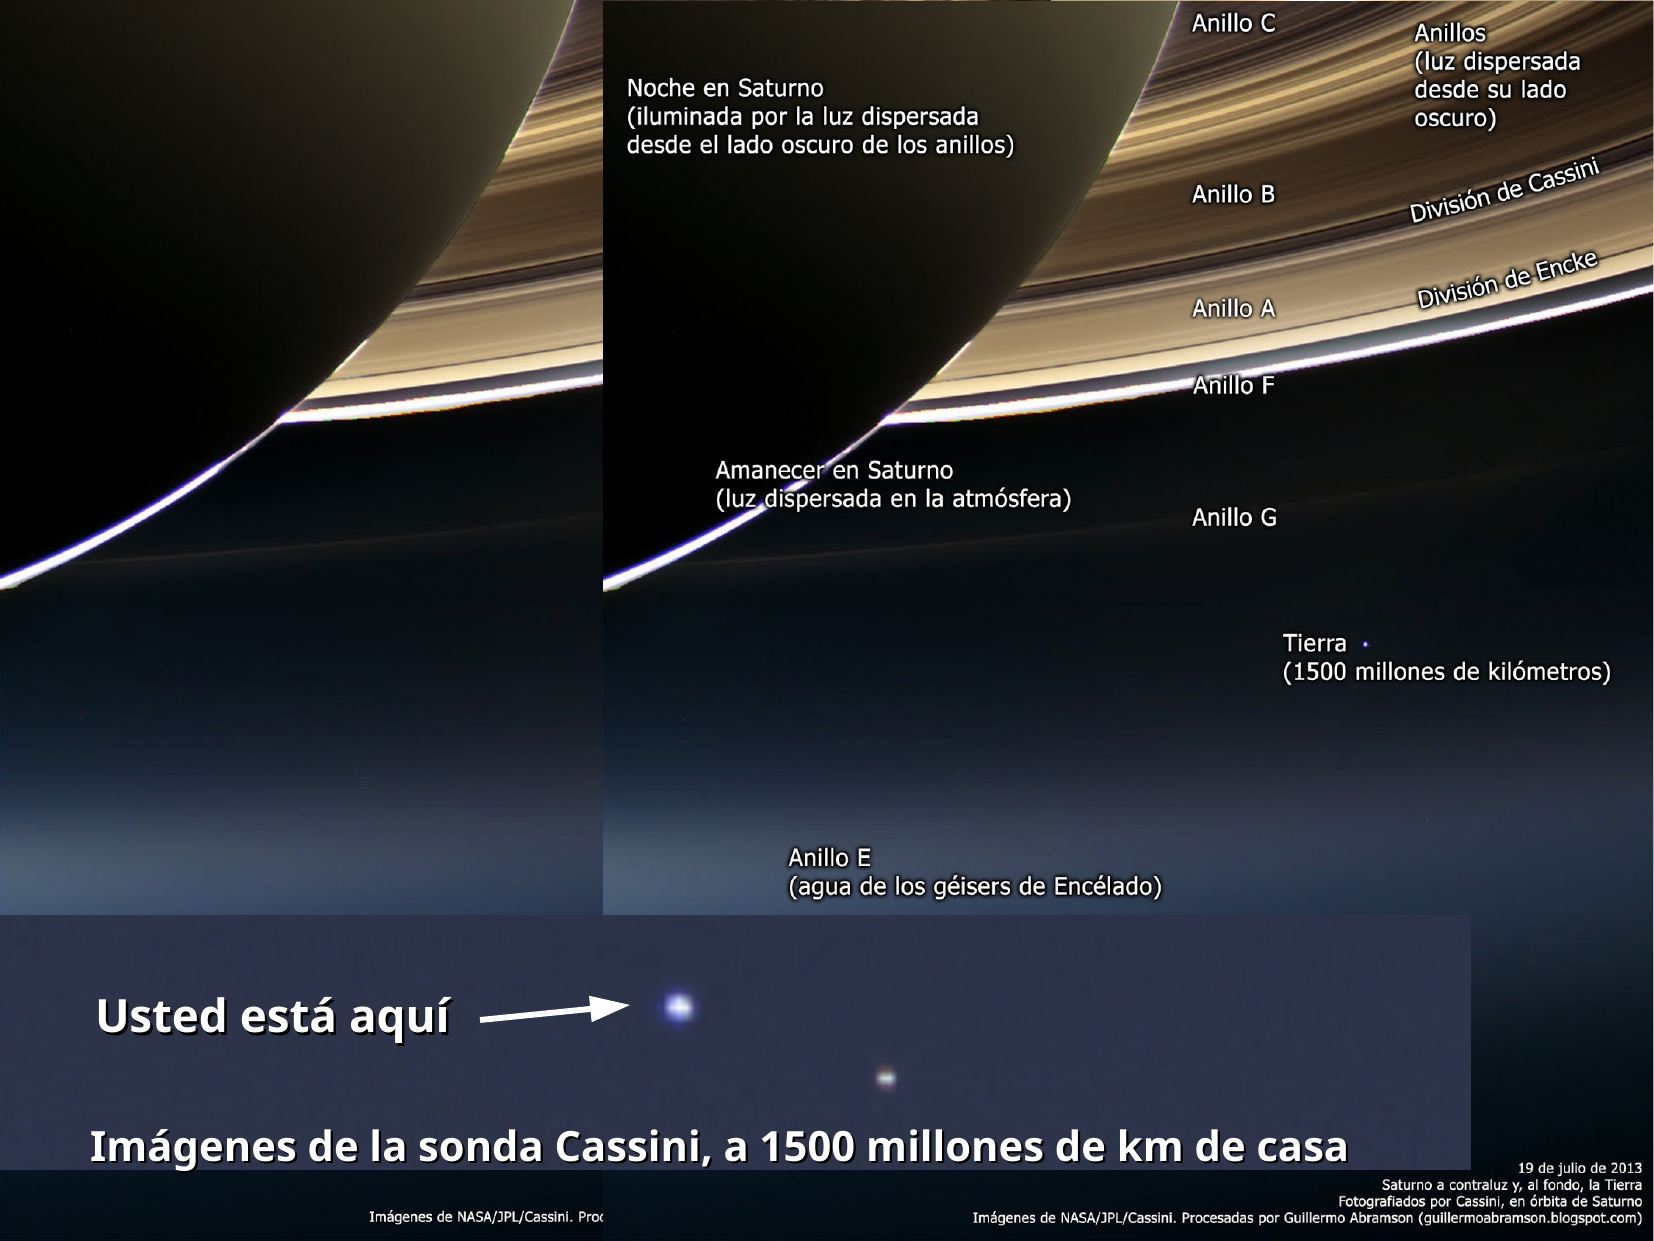

Usted está aquí
Imágenes de la sonda Cassini, a 1500 millones de km de casa
L. Nuñez - H. Asorey - A. Estupiñan - Fisica Para Todos
3